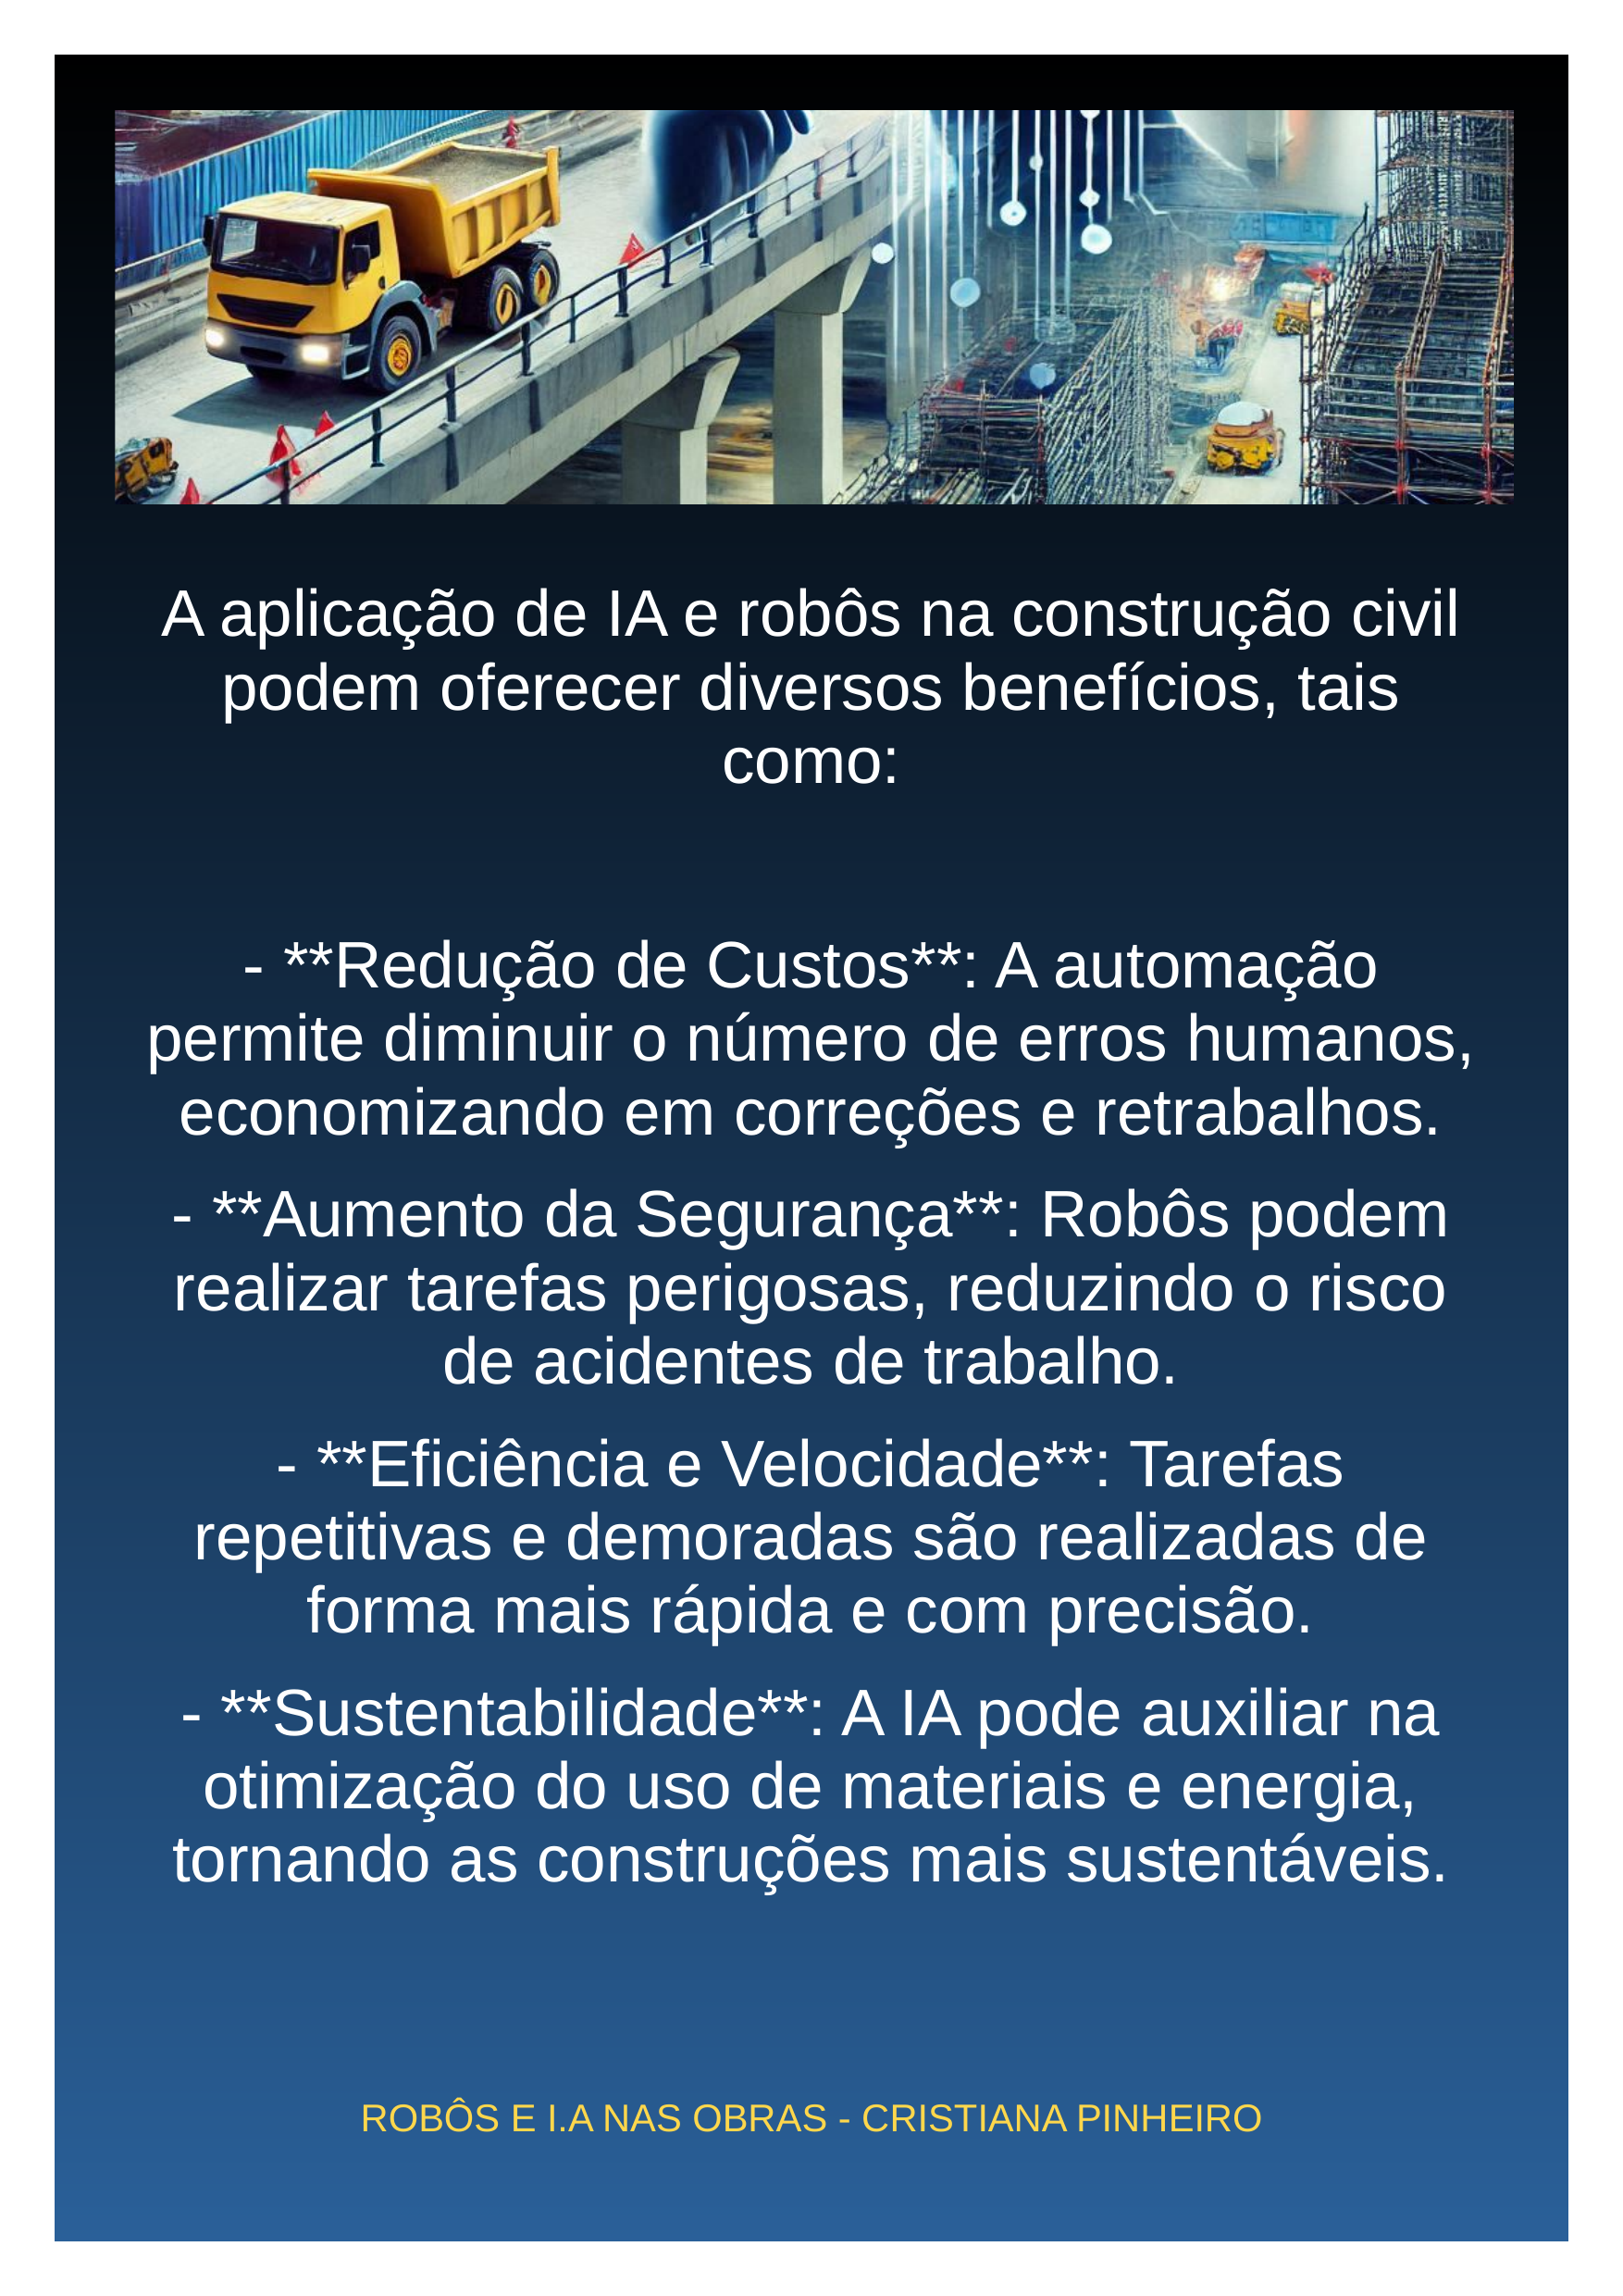

# A aplicação de IA e robôs na construção civil podem oferecer diversos benefícios, tais como:
- **Redução de Custos**: A automação permite diminuir o número de erros humanos, economizando em correções e retrabalhos.
- **Aumento da Segurança**: Robôs podem realizar tarefas perigosas, reduzindo o risco de acidentes de trabalho.
- **Eficiência e Velocidade**: Tarefas repetitivas e demoradas são realizadas de forma mais rápida e com precisão.
- **Sustentabilidade**: A IA pode auxiliar na otimização do uso de materiais e energia, tornando as construções mais sustentáveis.
Robôs e I.A nas Obras - Cristiana Pinheiro